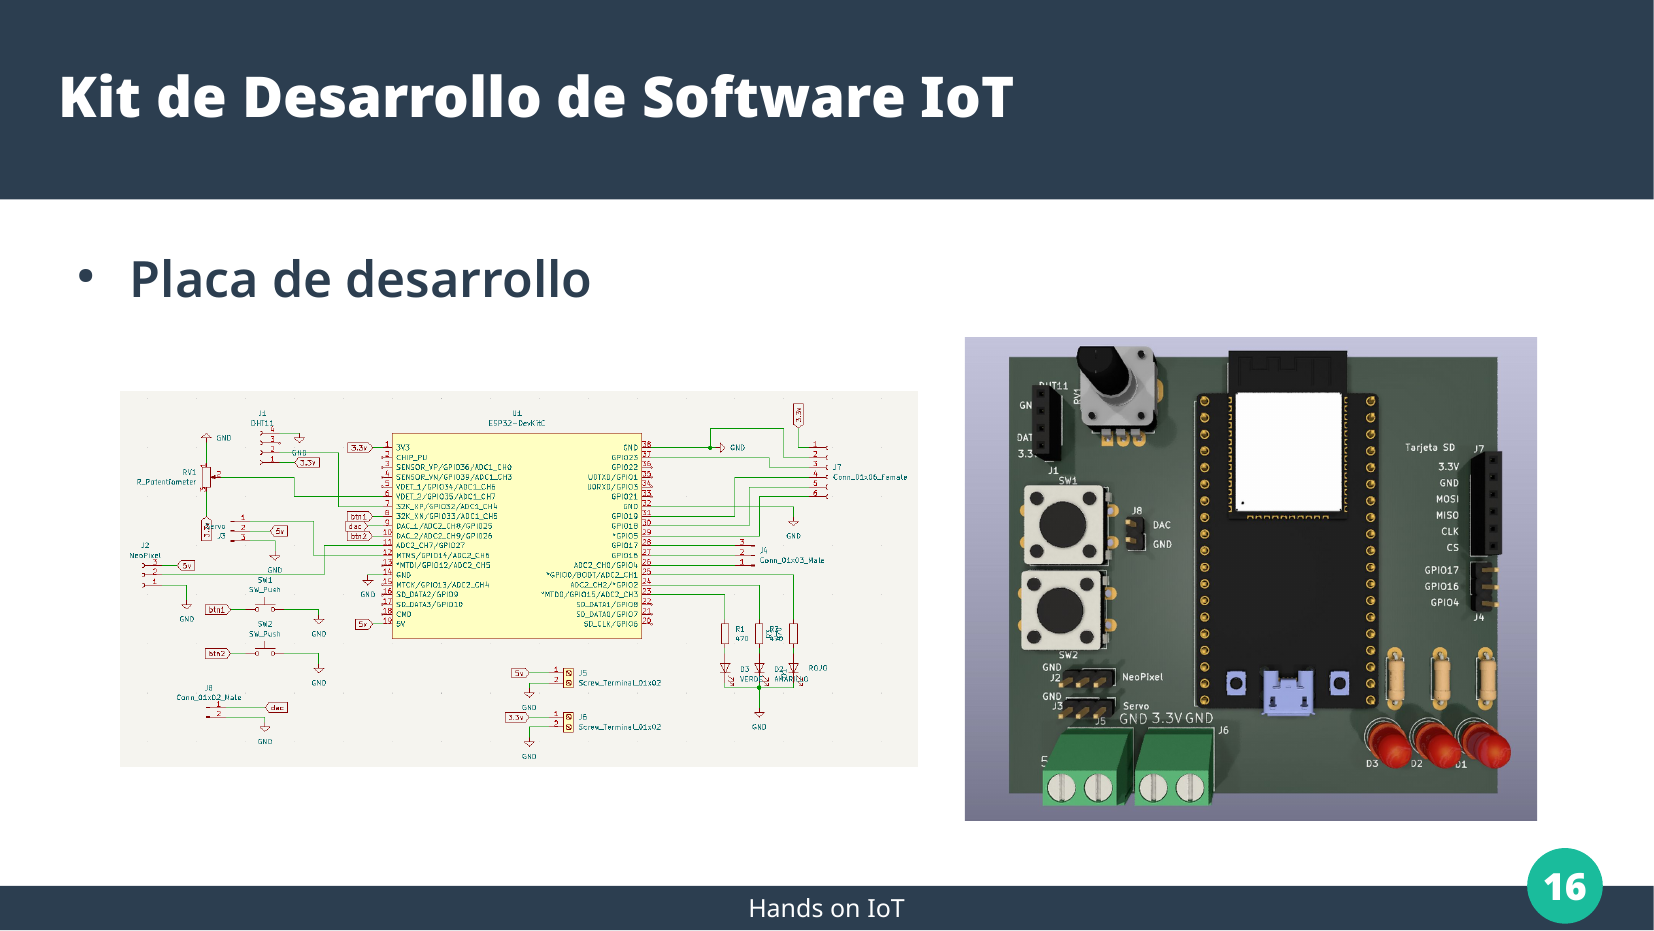

# Kit de Desarrollo de Software IoT
Placa de desarrollo
Hands on IoT